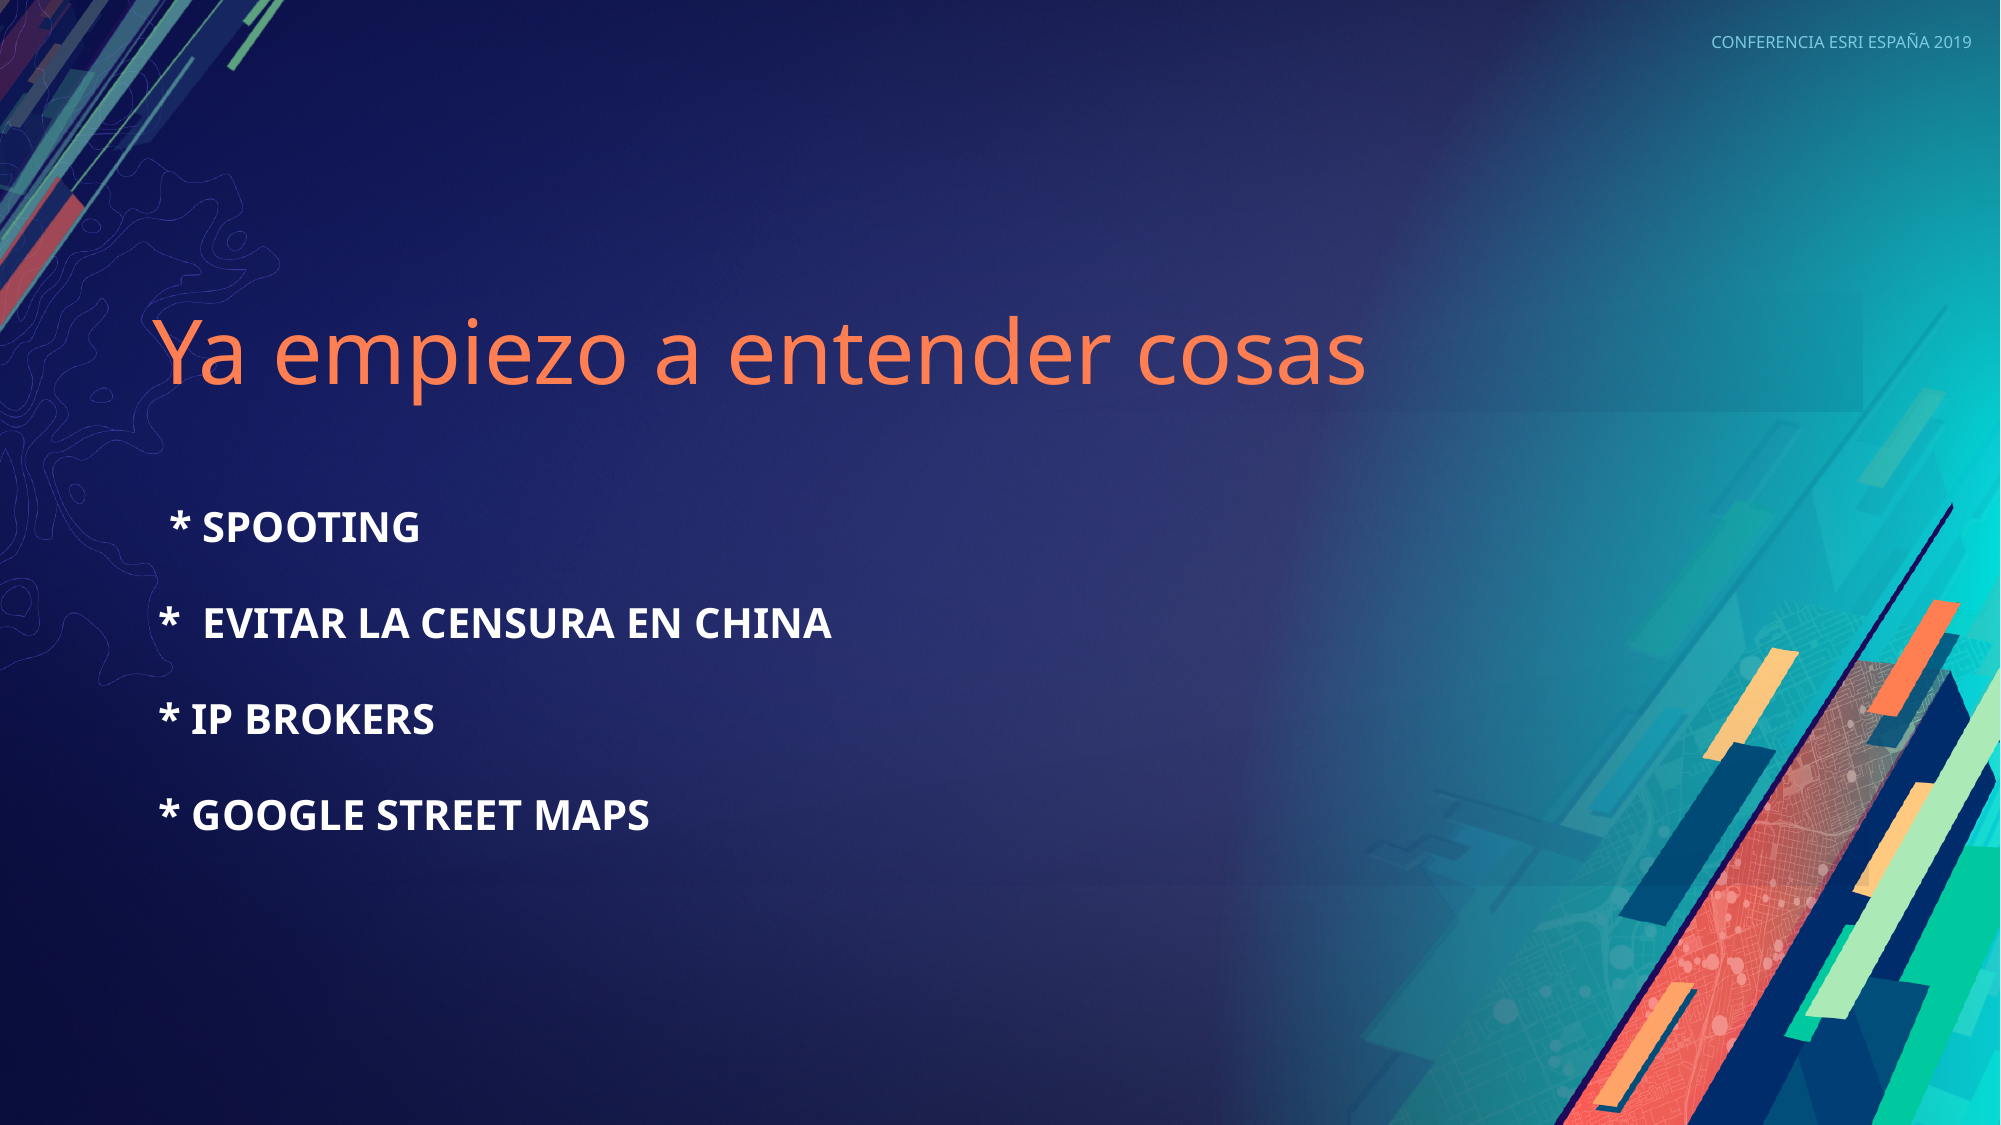

# Ya empiezo a entender cosas
 * SPOOTING
* EVITAR LA CENSURA EN CHINA
* IP BROKERS
* GOOGLE STREET MAPS